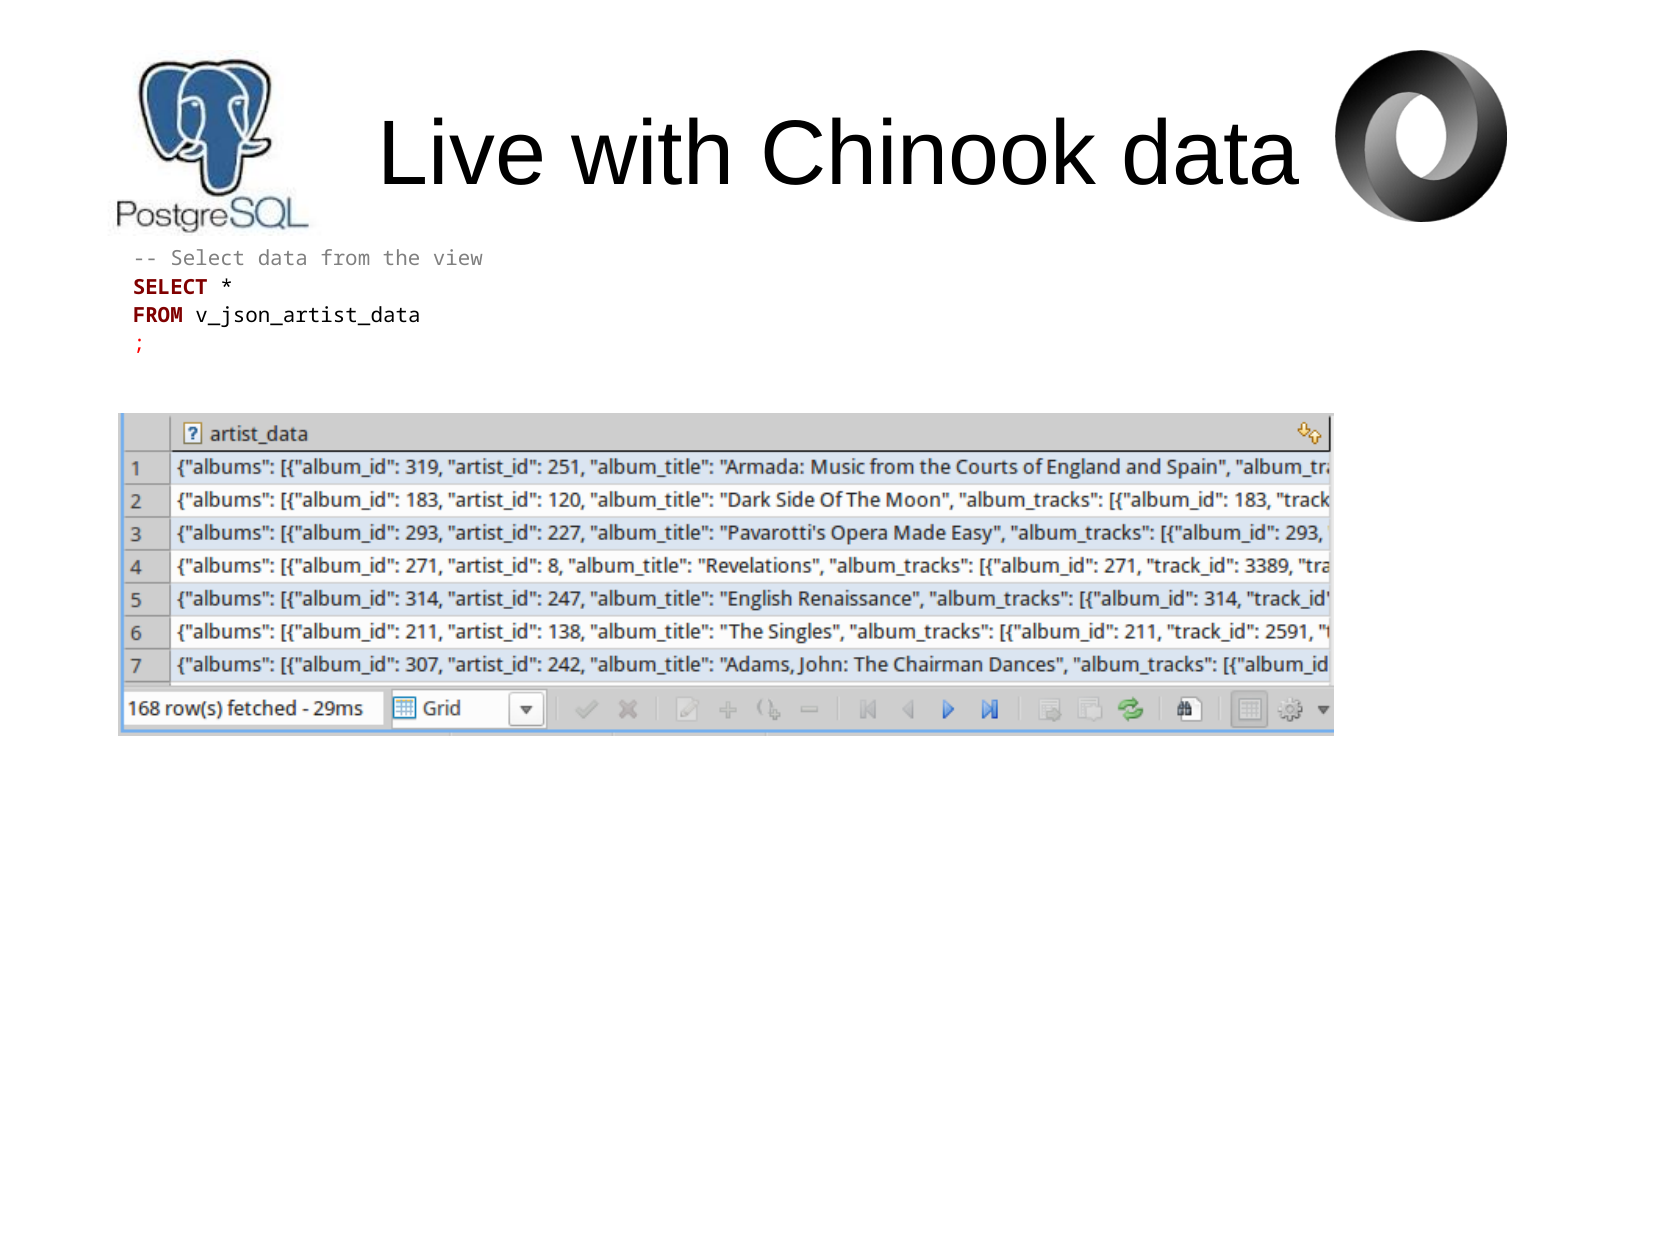

# Live with Chinook data
-- Select data from the view
SELECT *
FROM v_json_artist_data
;